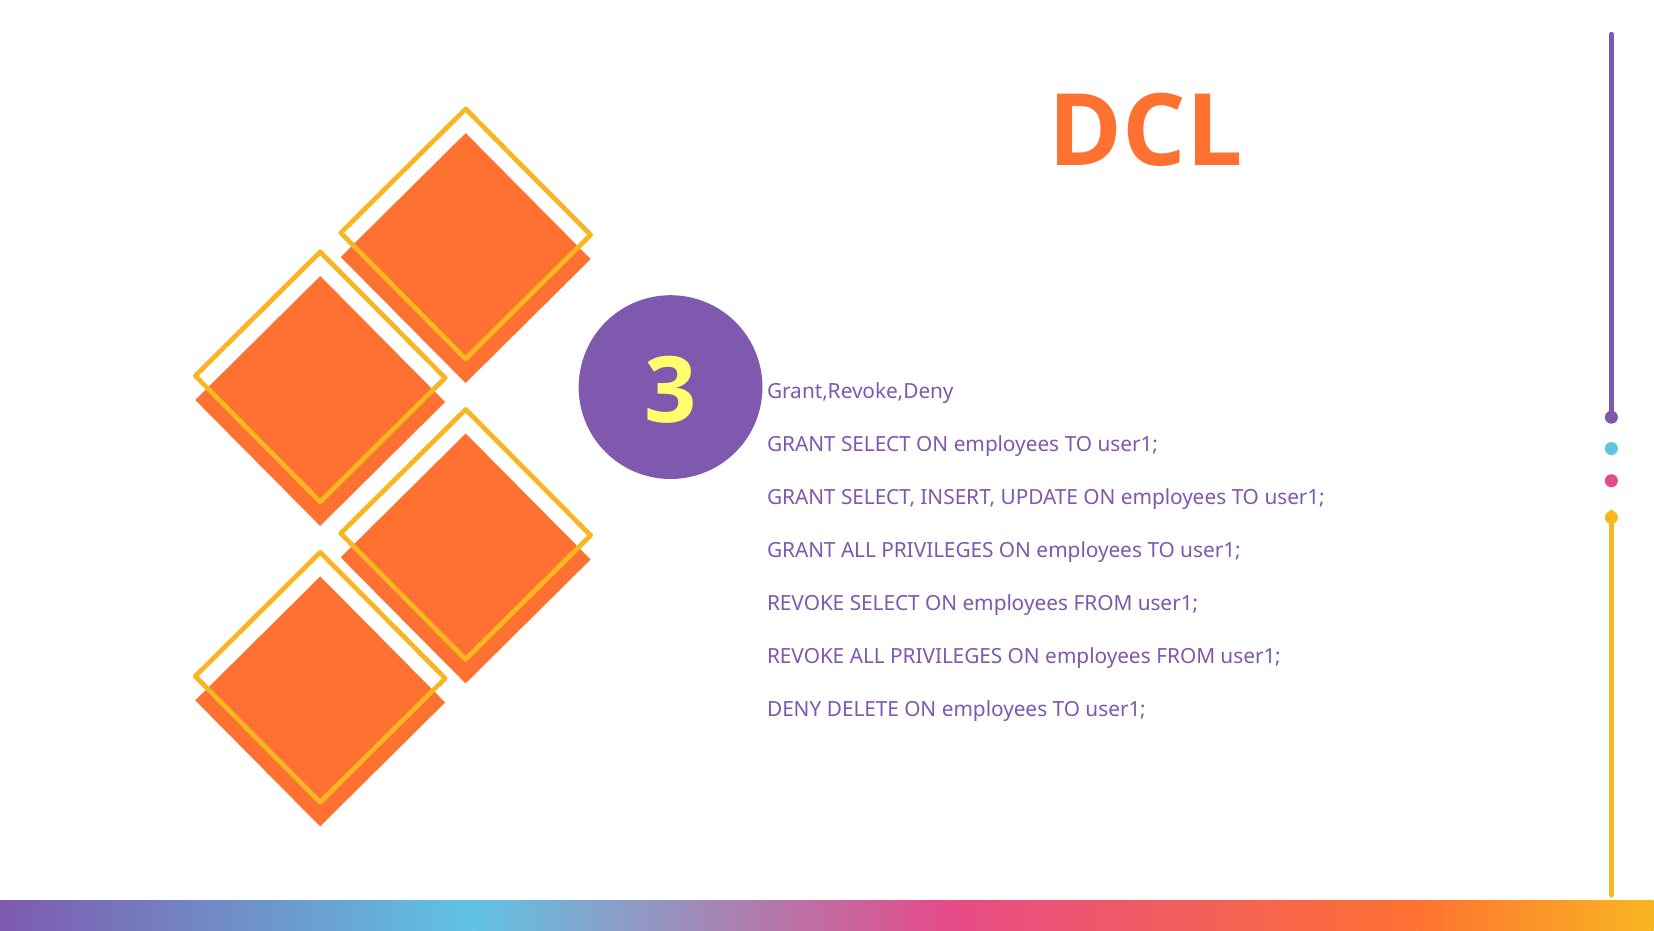

# DCL
3
Grant,Revoke,Deny
GRANT SELECT ON employees TO user1;
GRANT SELECT, INSERT, UPDATE ON employees TO user1;
GRANT ALL PRIVILEGES ON employees TO user1;
REVOKE SELECT ON employees FROM user1;
REVOKE ALL PRIVILEGES ON employees FROM user1;
DENY DELETE ON employees TO user1;